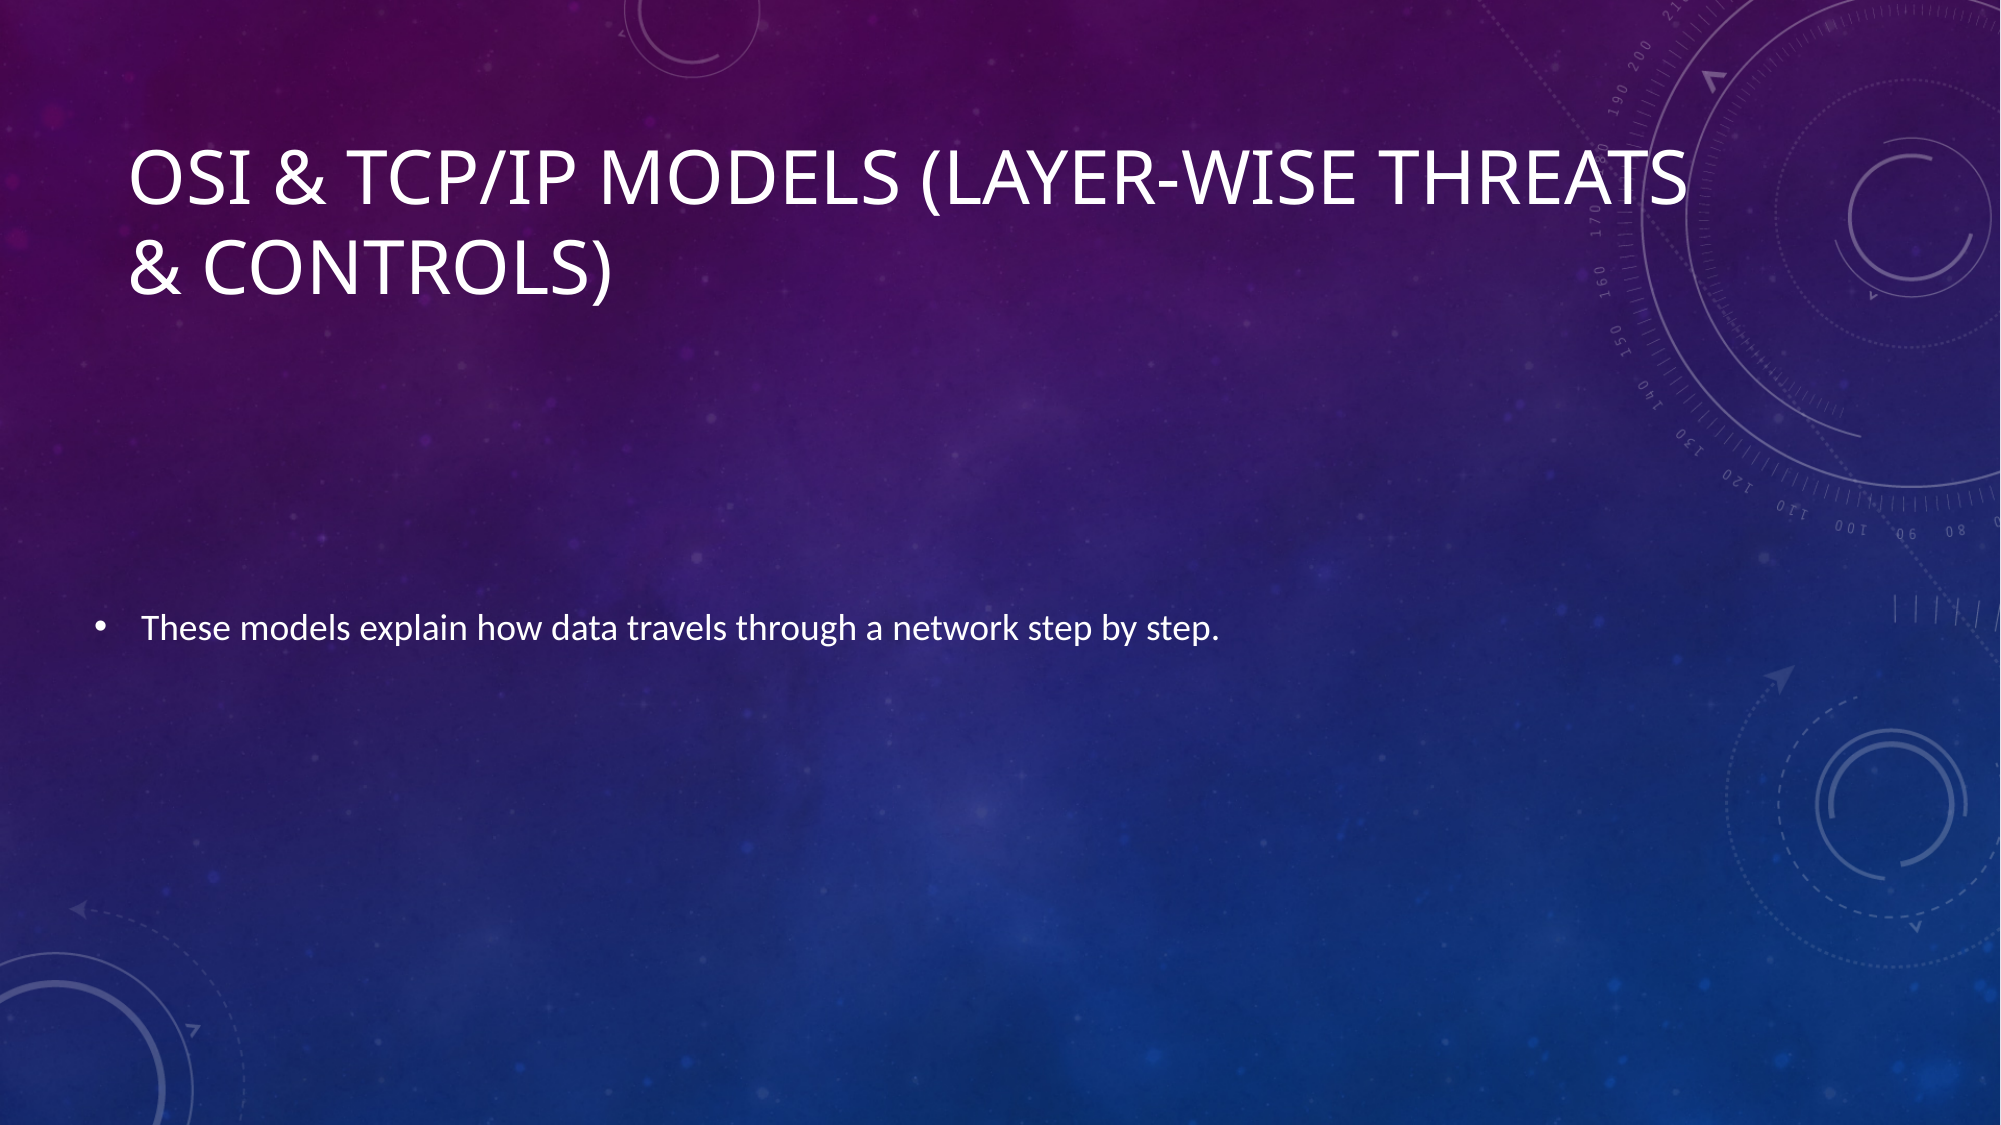

# OSI & TCP/IP Models (Layer-wise Threats & Controls)
These models explain how data travels through a network step by step.